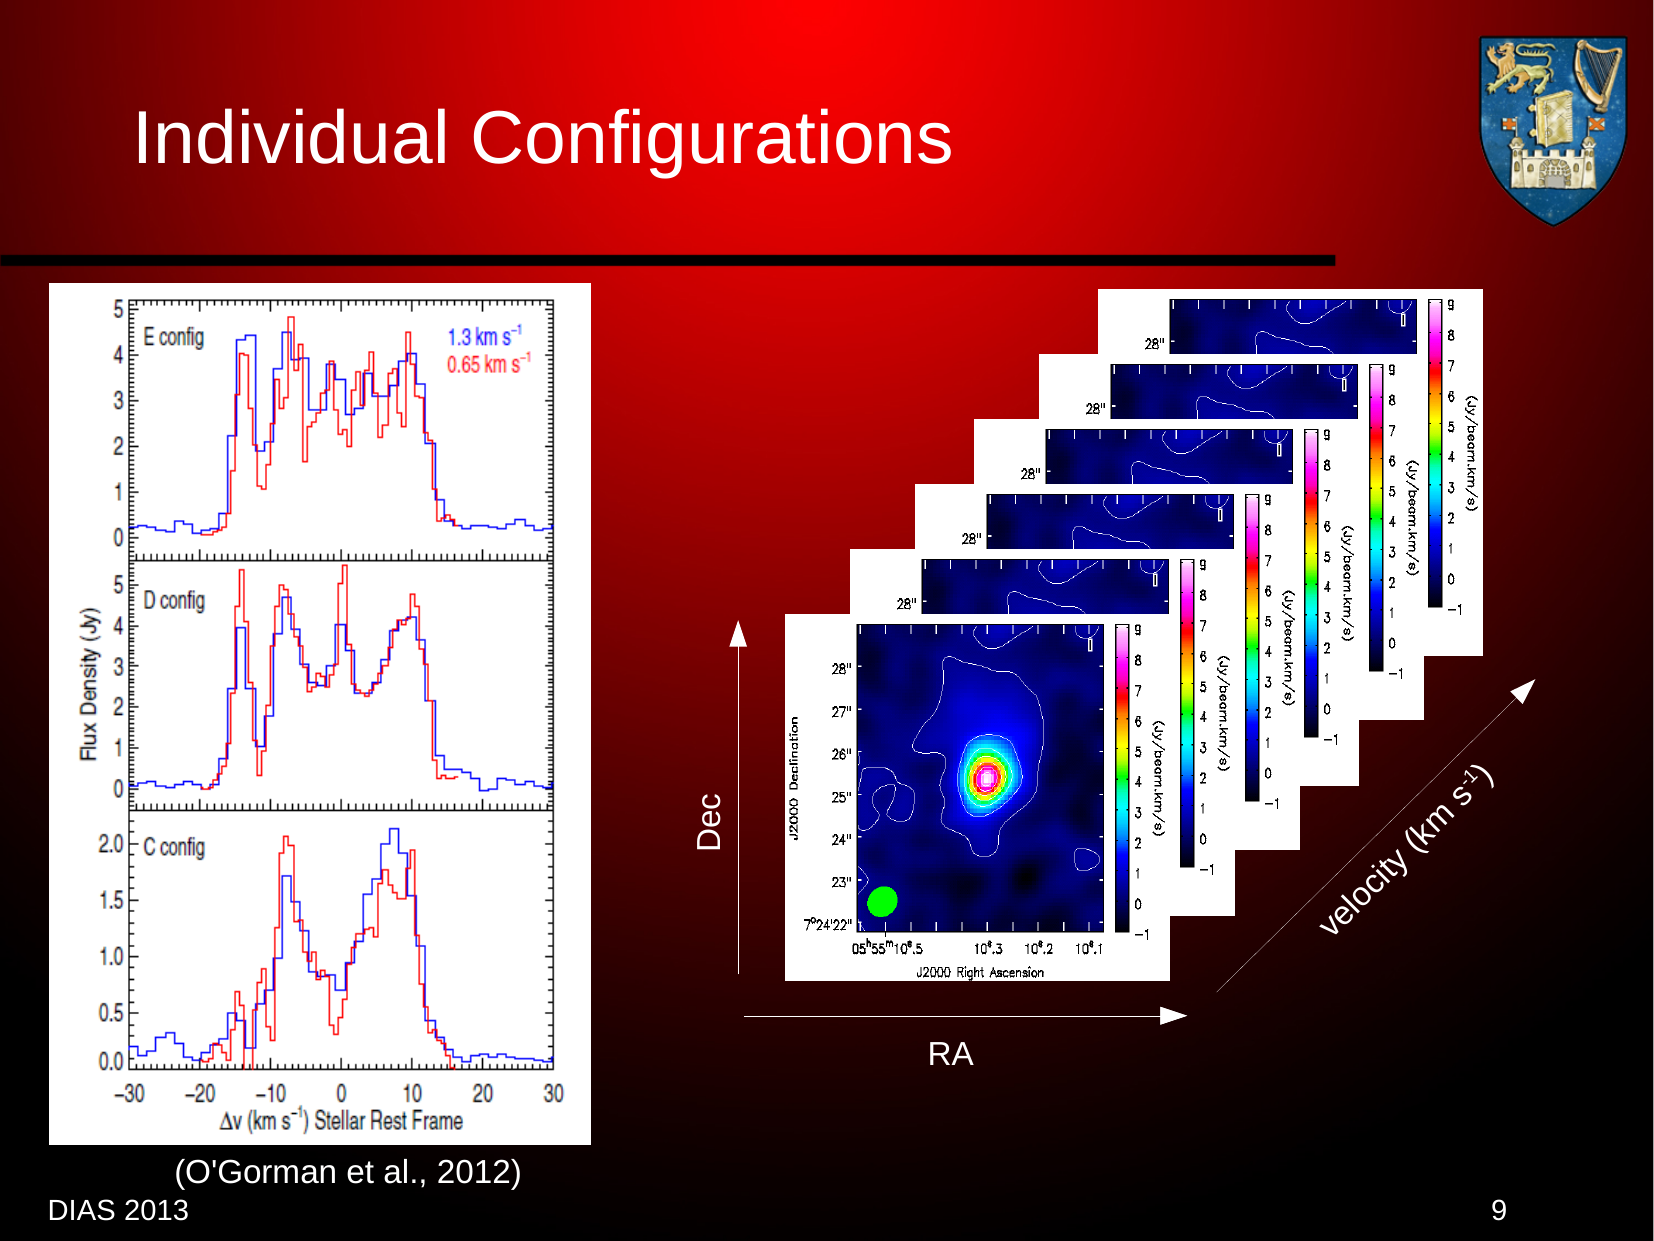

Individual Configurations
Dec
velocity (km s-1)
RA
October 3-5 2012
Radio
(O'Gorman et al., 2012)
 DIAS 2013	 					 		 										9